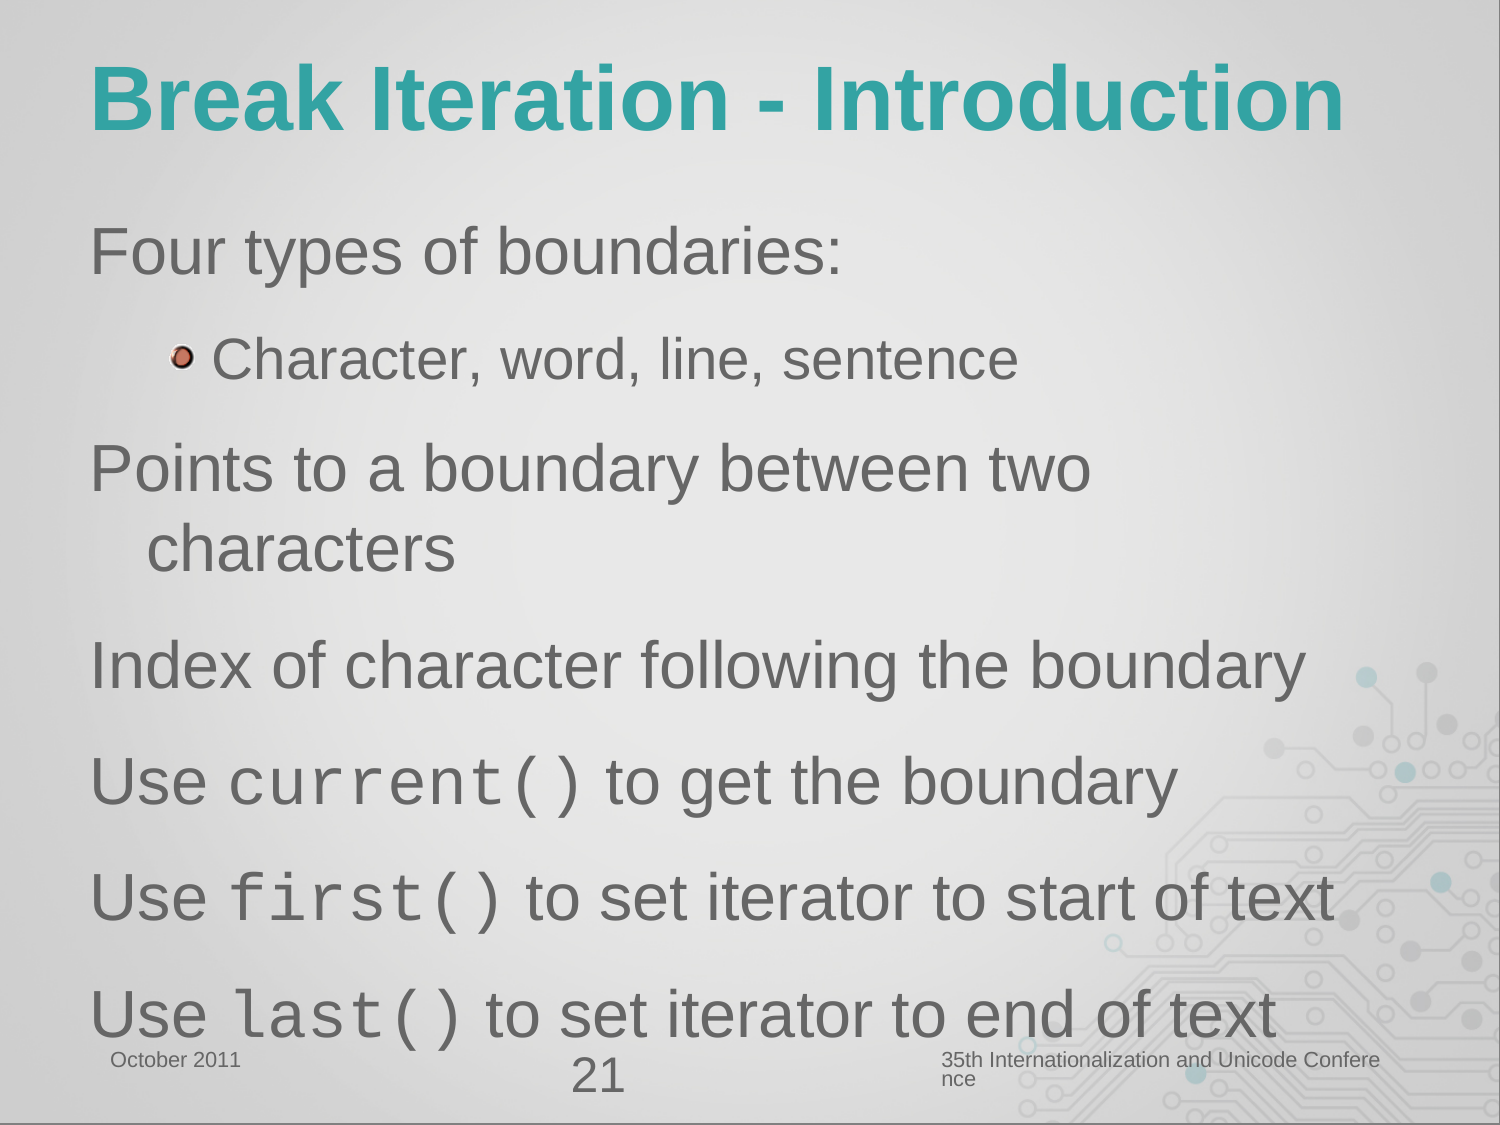

# Break Iteration - Introduction
Four types of boundaries:
Character, word, line, sentence
Points to a boundary between two characters
Index of character following the boundary
Use current() to get the boundary
Use first() to set iterator to start of text
Use last() to set iterator to end of text
October 2011
21
35th Internationalization and Unicode Conference